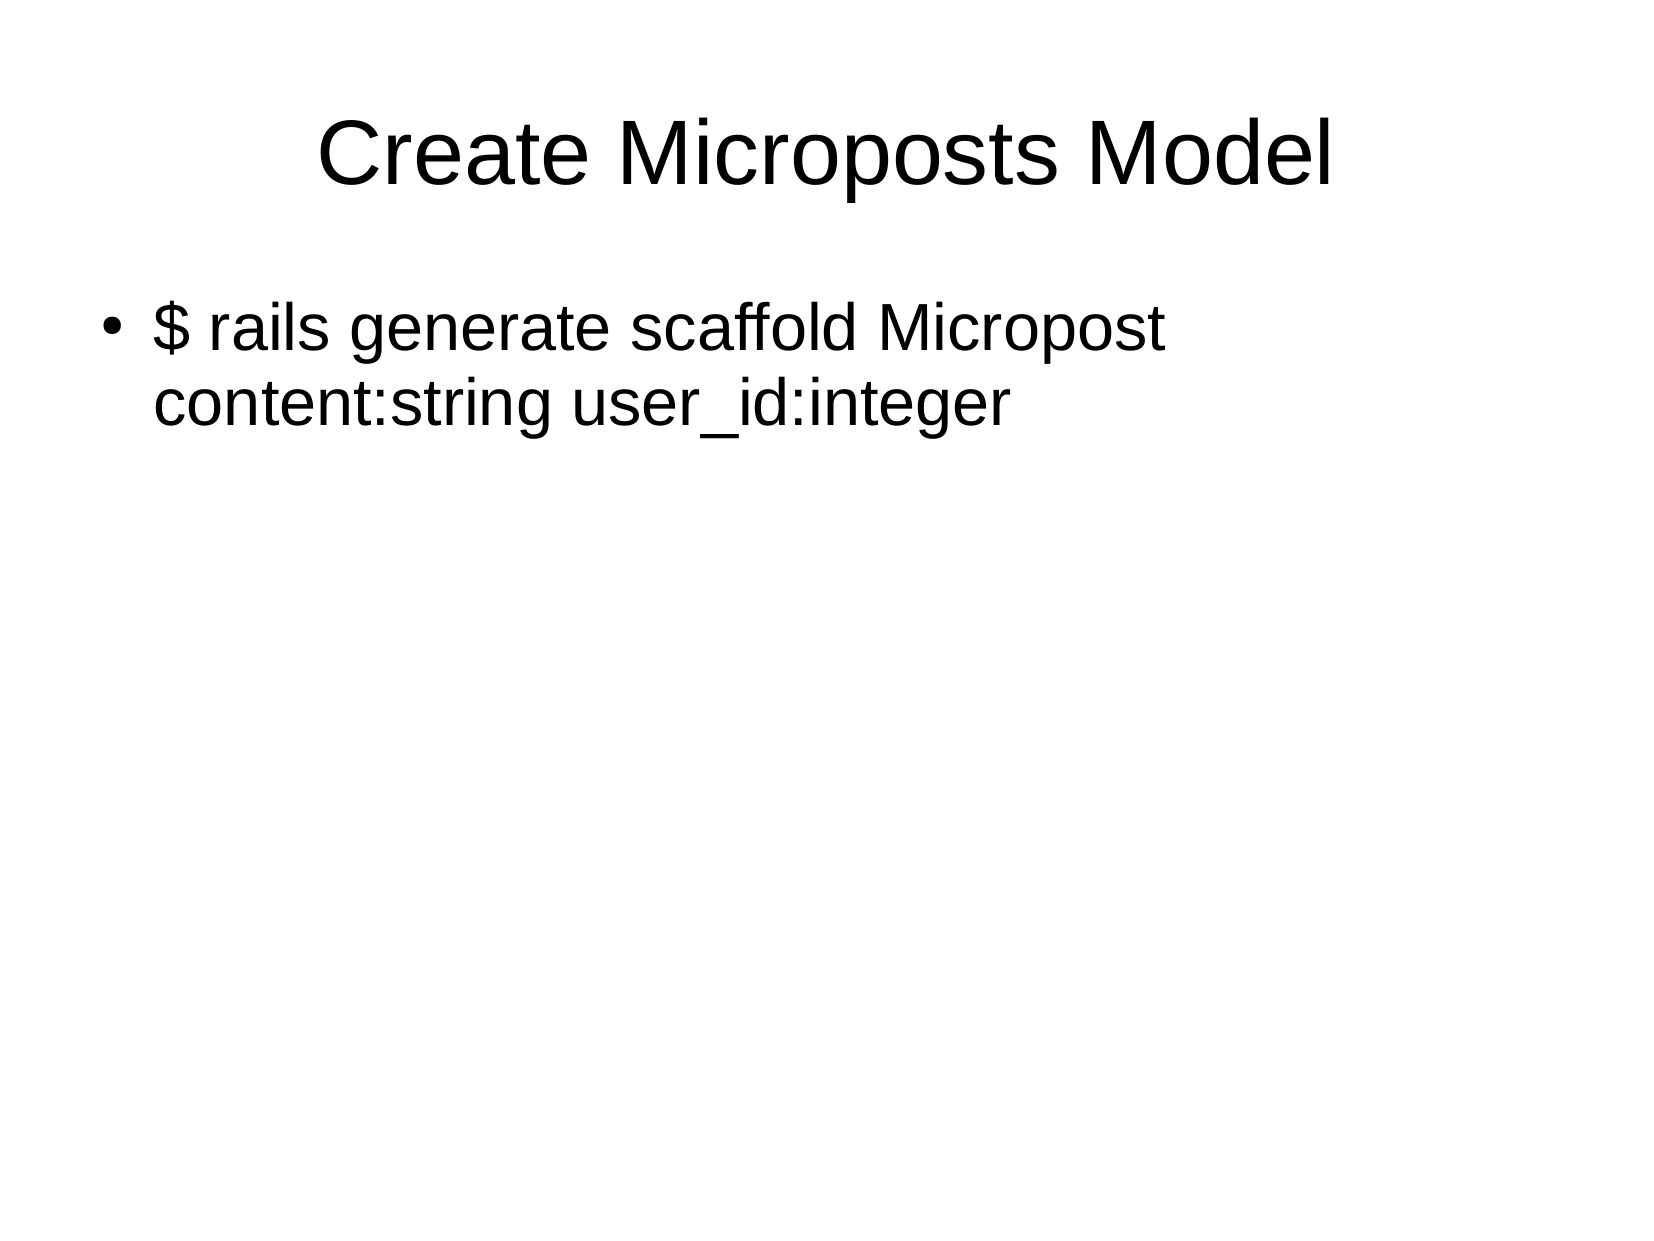

# Create Microposts Model
$ rails generate scaffold Micropost content:string user_id:integer